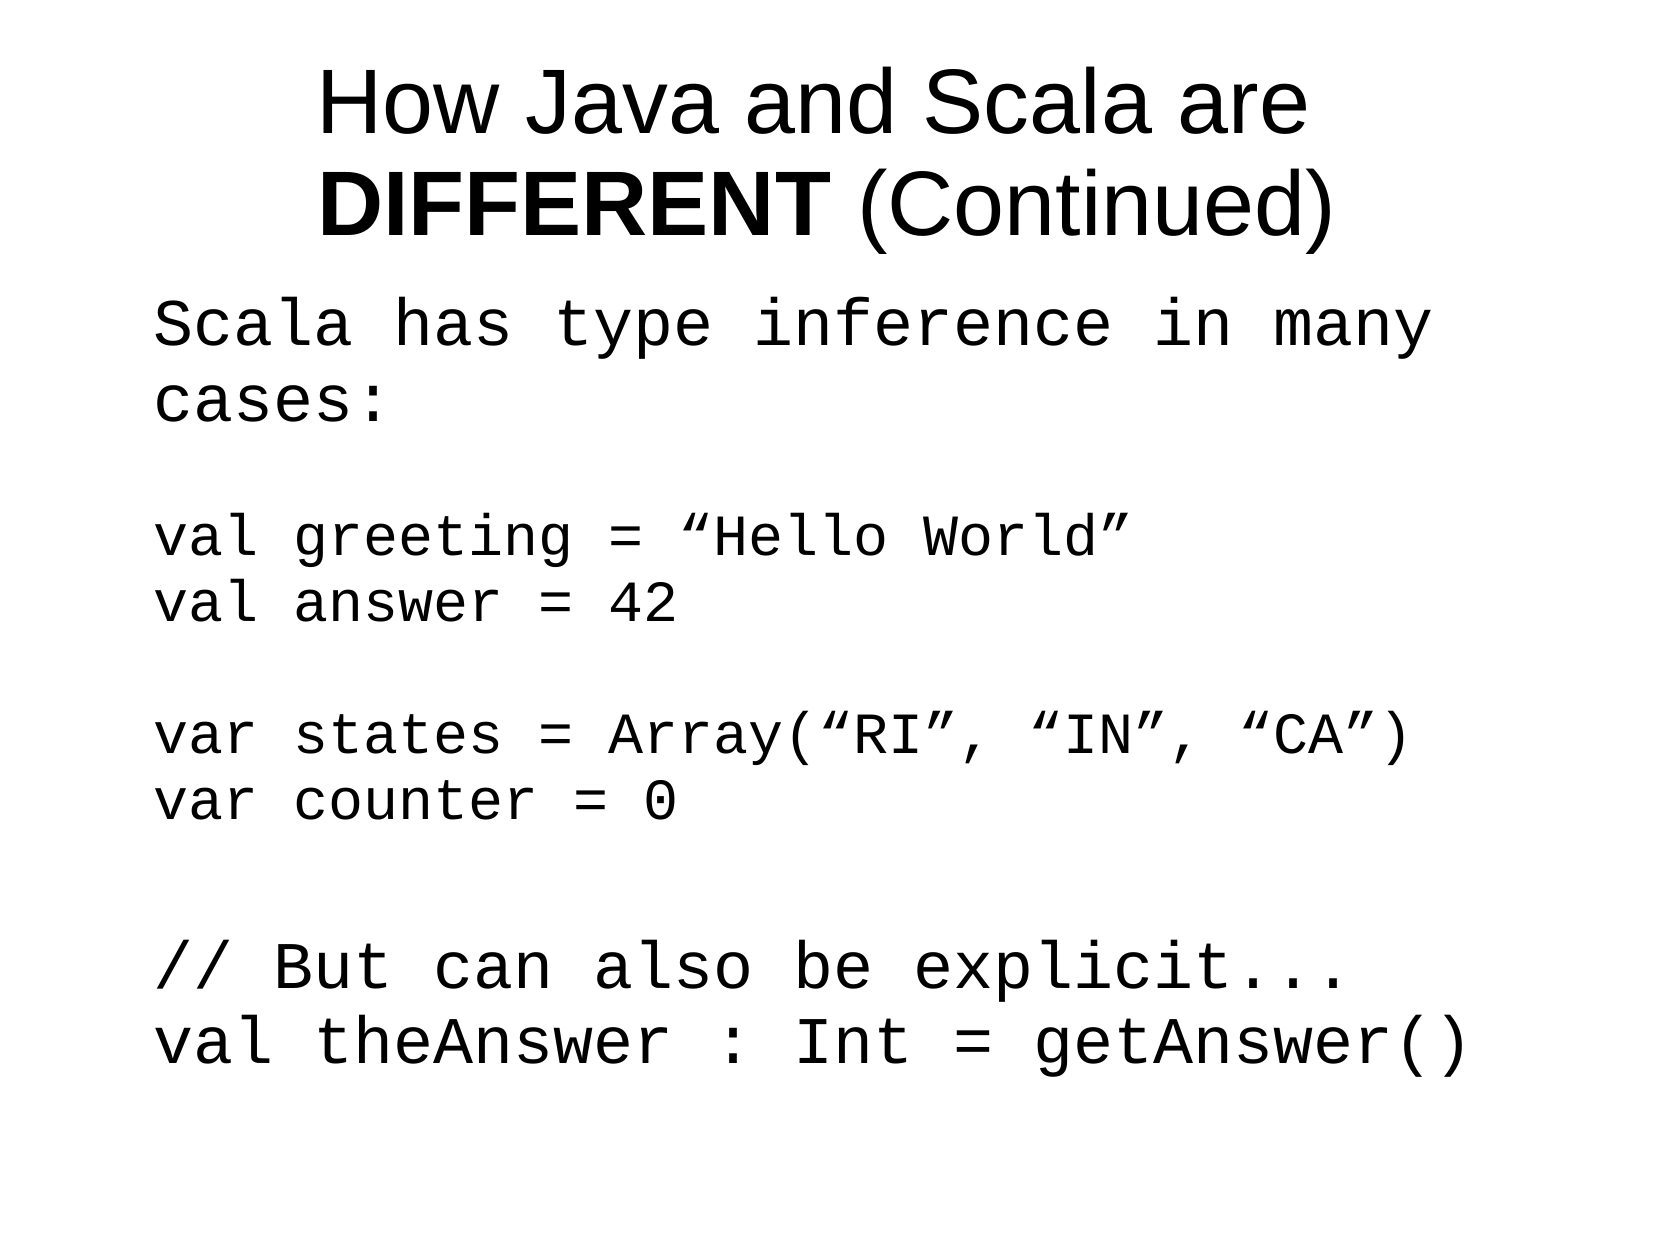

# How Java and Scala are DIFFERENT (Continued)
Scala has type inference in many cases:
val greeting = “Hello World”
val answer = 42
var states = Array(“RI”, “IN”, “CA”)
var counter = 0
// But can also be explicit...
val theAnswer : Int = getAnswer()